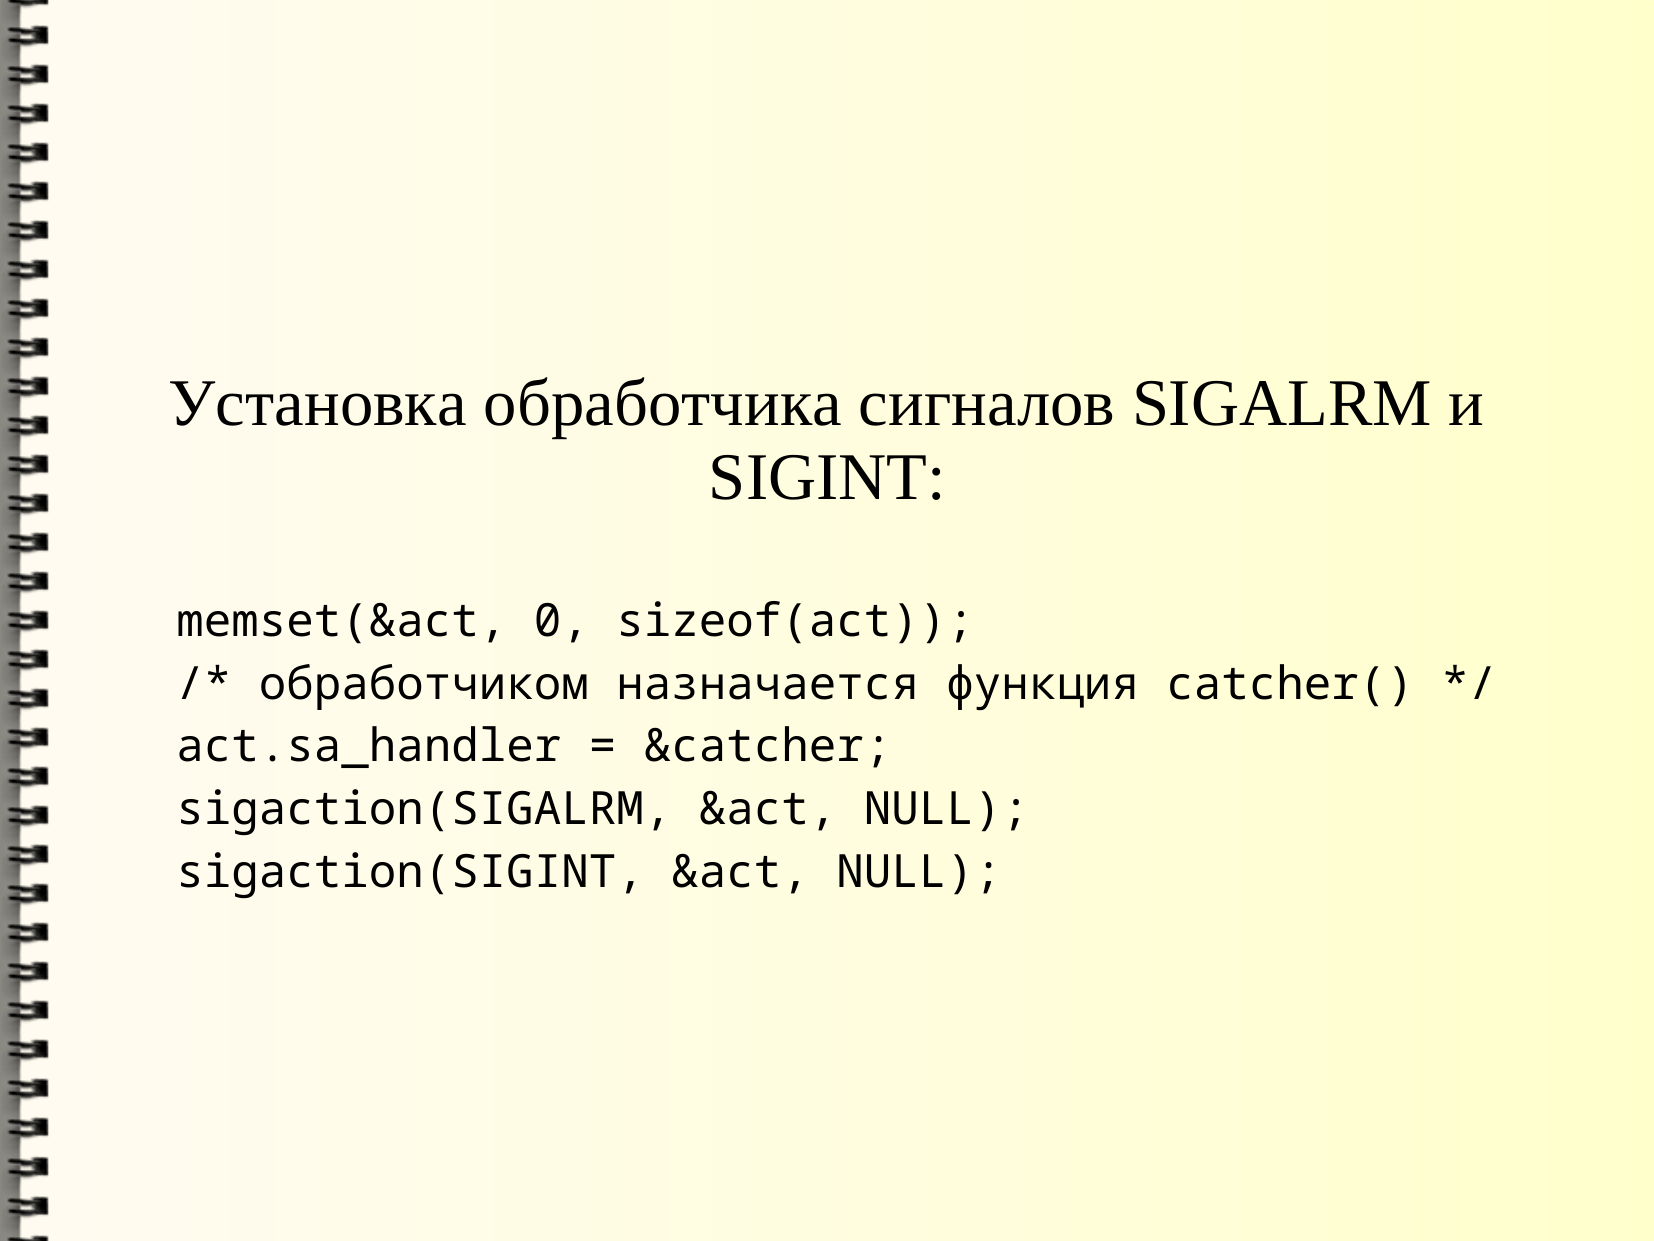

# Установка обработчика сигналов SIGALRM и SIGINT:
 memset(&act, 0, sizeof(act));
 /* обработчиком назначается функция catcher() */
 act.sa_handler = &catcher;
 sigaction(SIGALRM, &act, NULL);
 sigaction(SIGINT, &act, NULL);